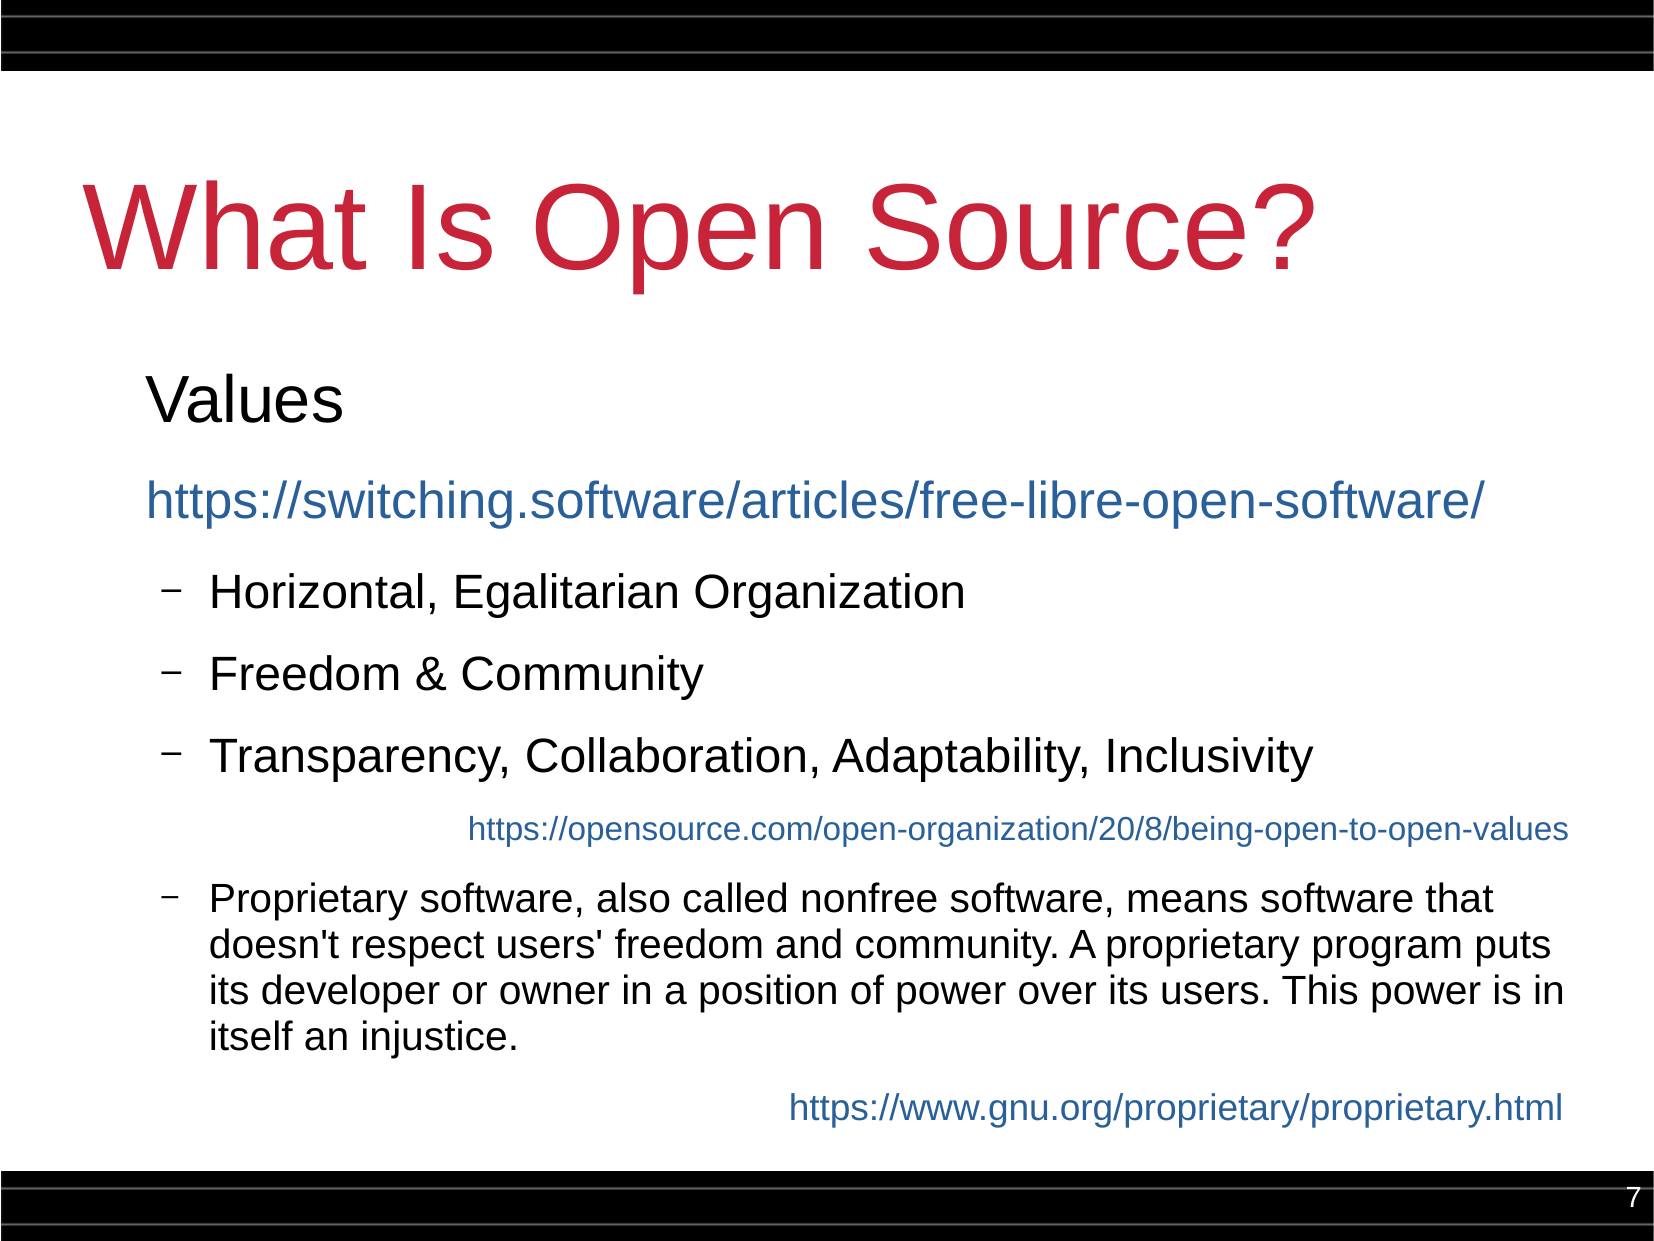

# What Is Open Source?
Values
https://switching.software/articles/free-libre-open-software/
Horizontal, Egalitarian Organization
Freedom & Community
Transparency, Collaboration, Adaptability, Inclusivity
https://opensource.com/open-organization/20/8/being-open-to-open-values
Proprietary software, also called nonfree software, means software that doesn't respect users' freedom and community. A proprietary program puts its developer or owner in a position of power over its users. This power is in itself an injustice.
https://www.gnu.org/proprietary/proprietary.html